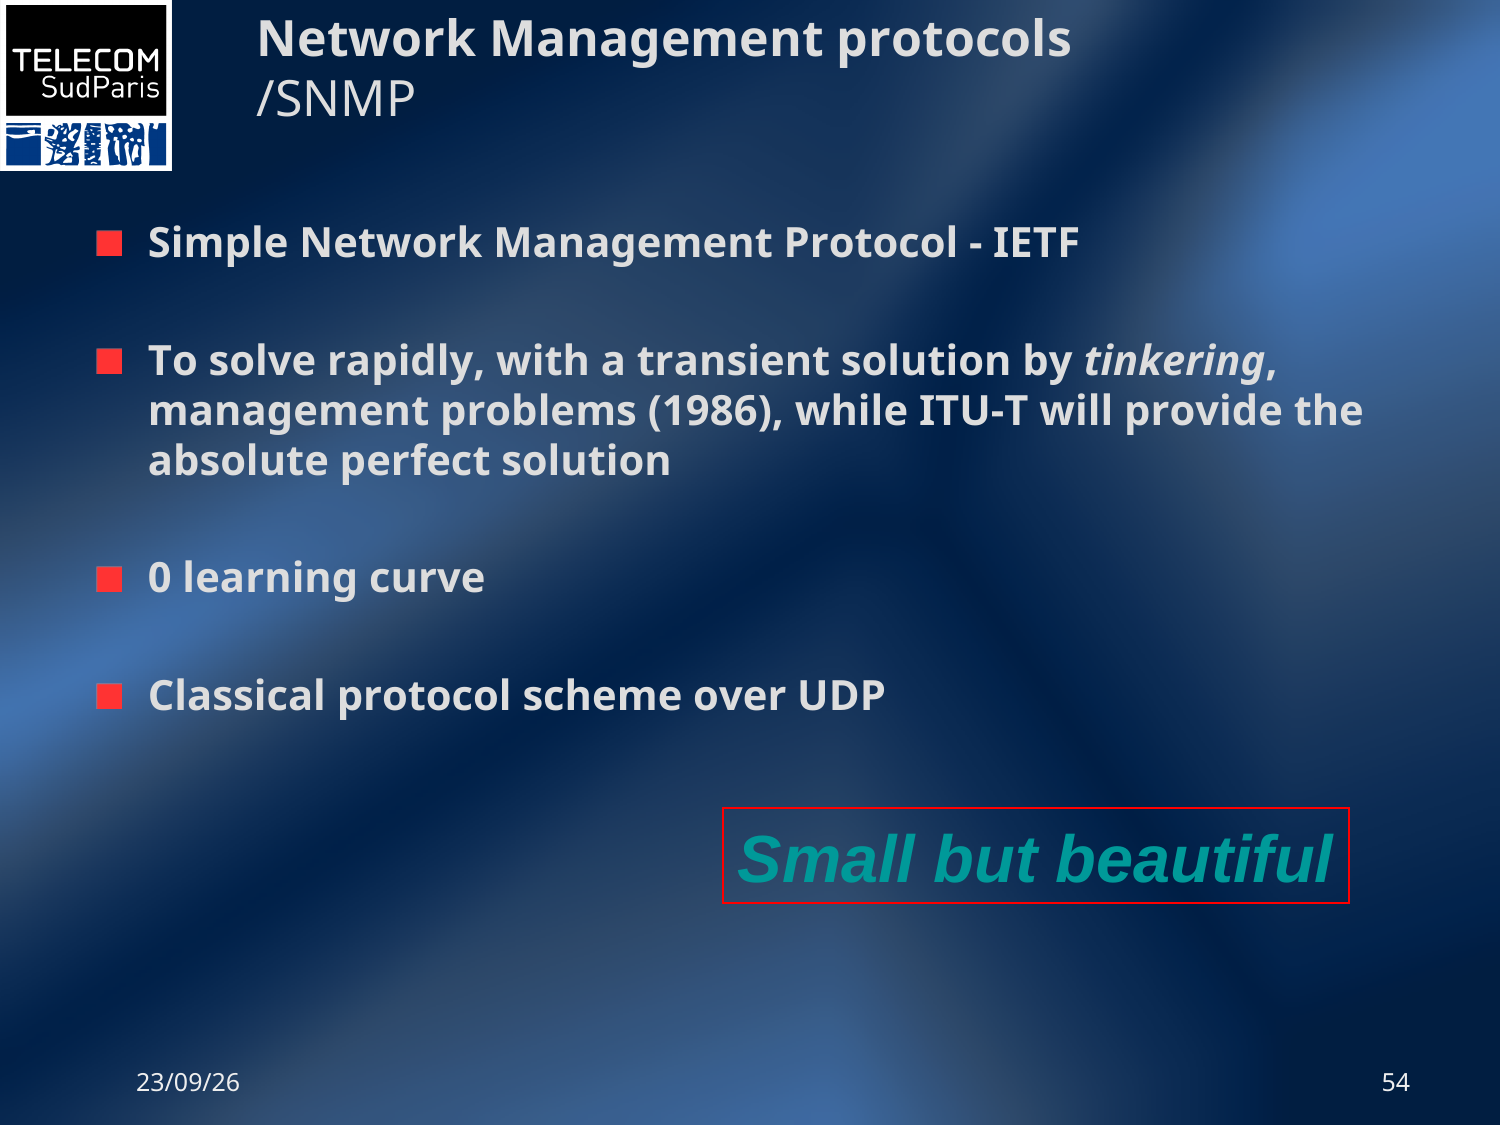

# Network Management protocols /SNMP
Simple Network Management Protocol - IETF
To solve rapidly, with a transient solution by tinkering, management problems (1986), while ITU-T will provide the absolute perfect solution
0 learning curve
Classical protocol scheme over UDP
Small but beautiful
54